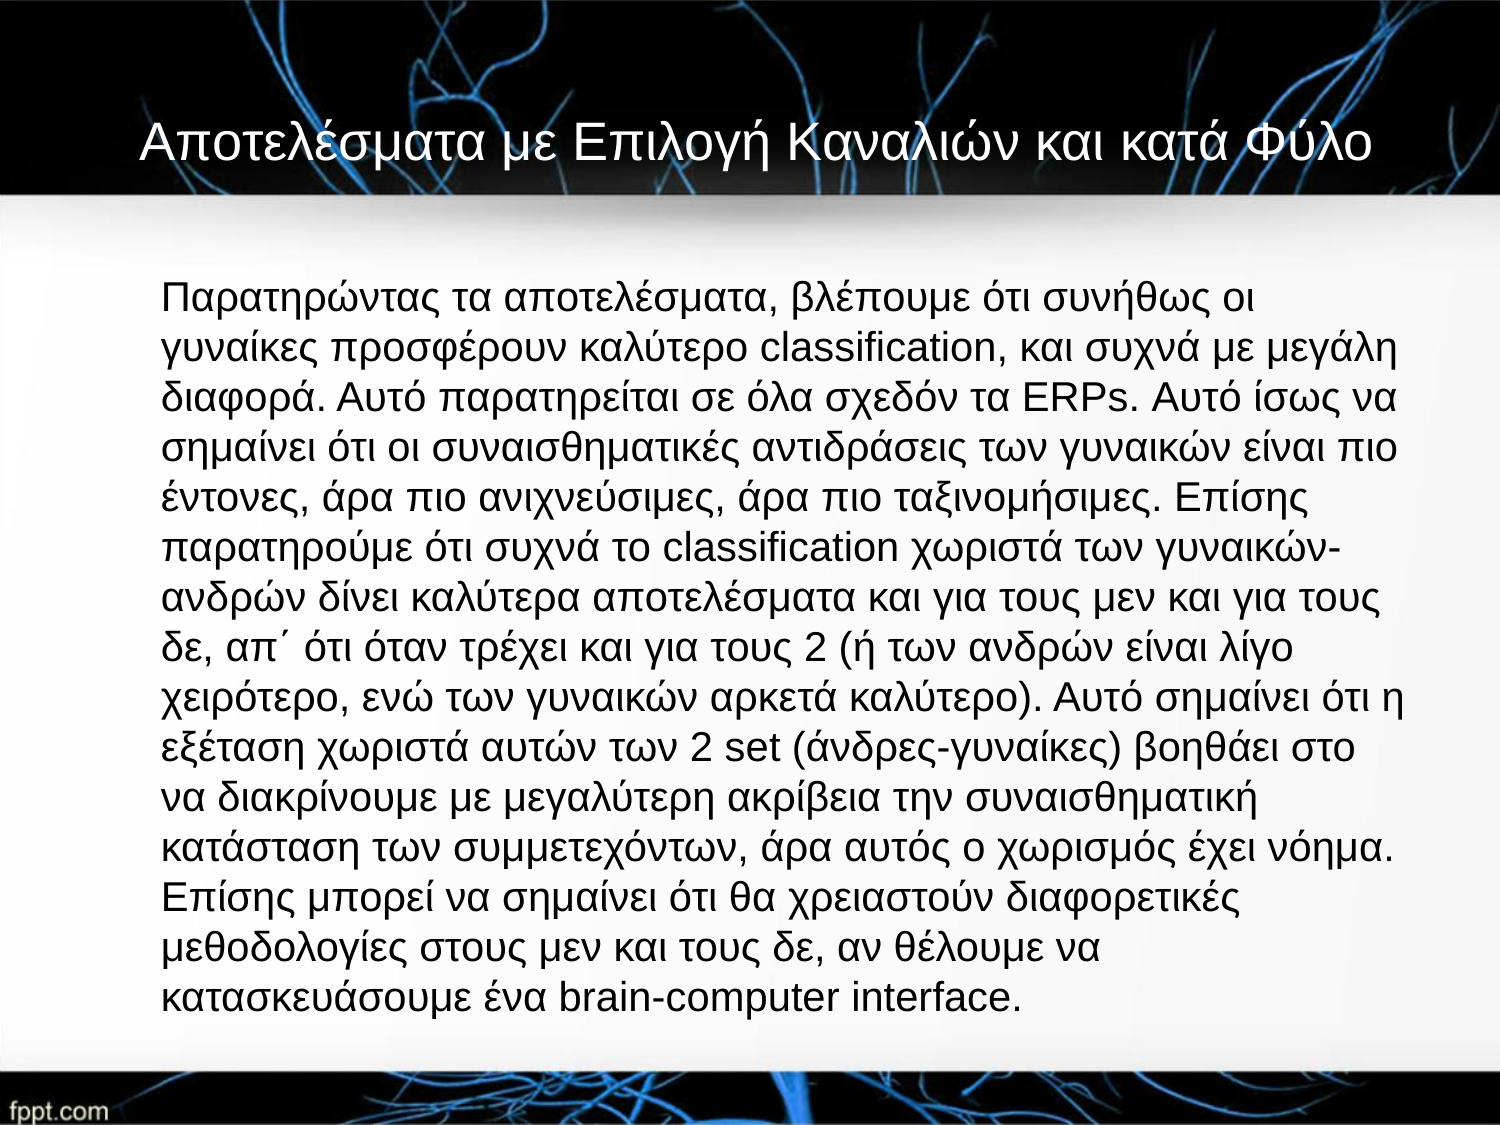

# Αποτελέσματα με Επιλογή Καναλιών και κατά Φύλο
Παρατηρώντας τα αποτελέσματα, βλέπουμε ότι συνήθως οι γυναίκες προσφέρουν καλύτερο classification, και συχνά με μεγάλη διαφορά. Αυτό παρατηρείται σε όλα σχεδόν τα ΕRPs. Αυτό ίσως να σημαίνει ότι οι συναισθηματικές αντιδράσεις των γυναικών είναι πιο έντονες, άρα πιο ανιχνεύσιμες, άρα πιο ταξινομήσιμες. Επίσης παρατηρούμε ότι συχνά το classification χωριστά των γυναικών-ανδρών δίνει καλύτερα αποτελέσματα και για τους μεν και για τους δε, απ΄ ότι όταν τρέχει και για τους 2 (ή των ανδρών είναι λίγο χειρότερο, ενώ των γυναικών αρκετά καλύτερο). Αυτό σημαίνει ότι η εξέταση χωριστά αυτών των 2 set (άνδρες-γυναίκες) βοηθάει στο να διακρίνουμε με μεγαλύτερη ακρίβεια την συναισθηματική κατάσταση των συμμετεχόντων, άρα αυτός ο χωρισμός έχει νόημα. Επίσης μπορεί να σημαίνει ότι θα χρειαστούν διαφορετικές μεθοδολογίες στους μεν και τους δε, αν θέλουμε να κατασκευάσουμε ένα brain-computer interface.